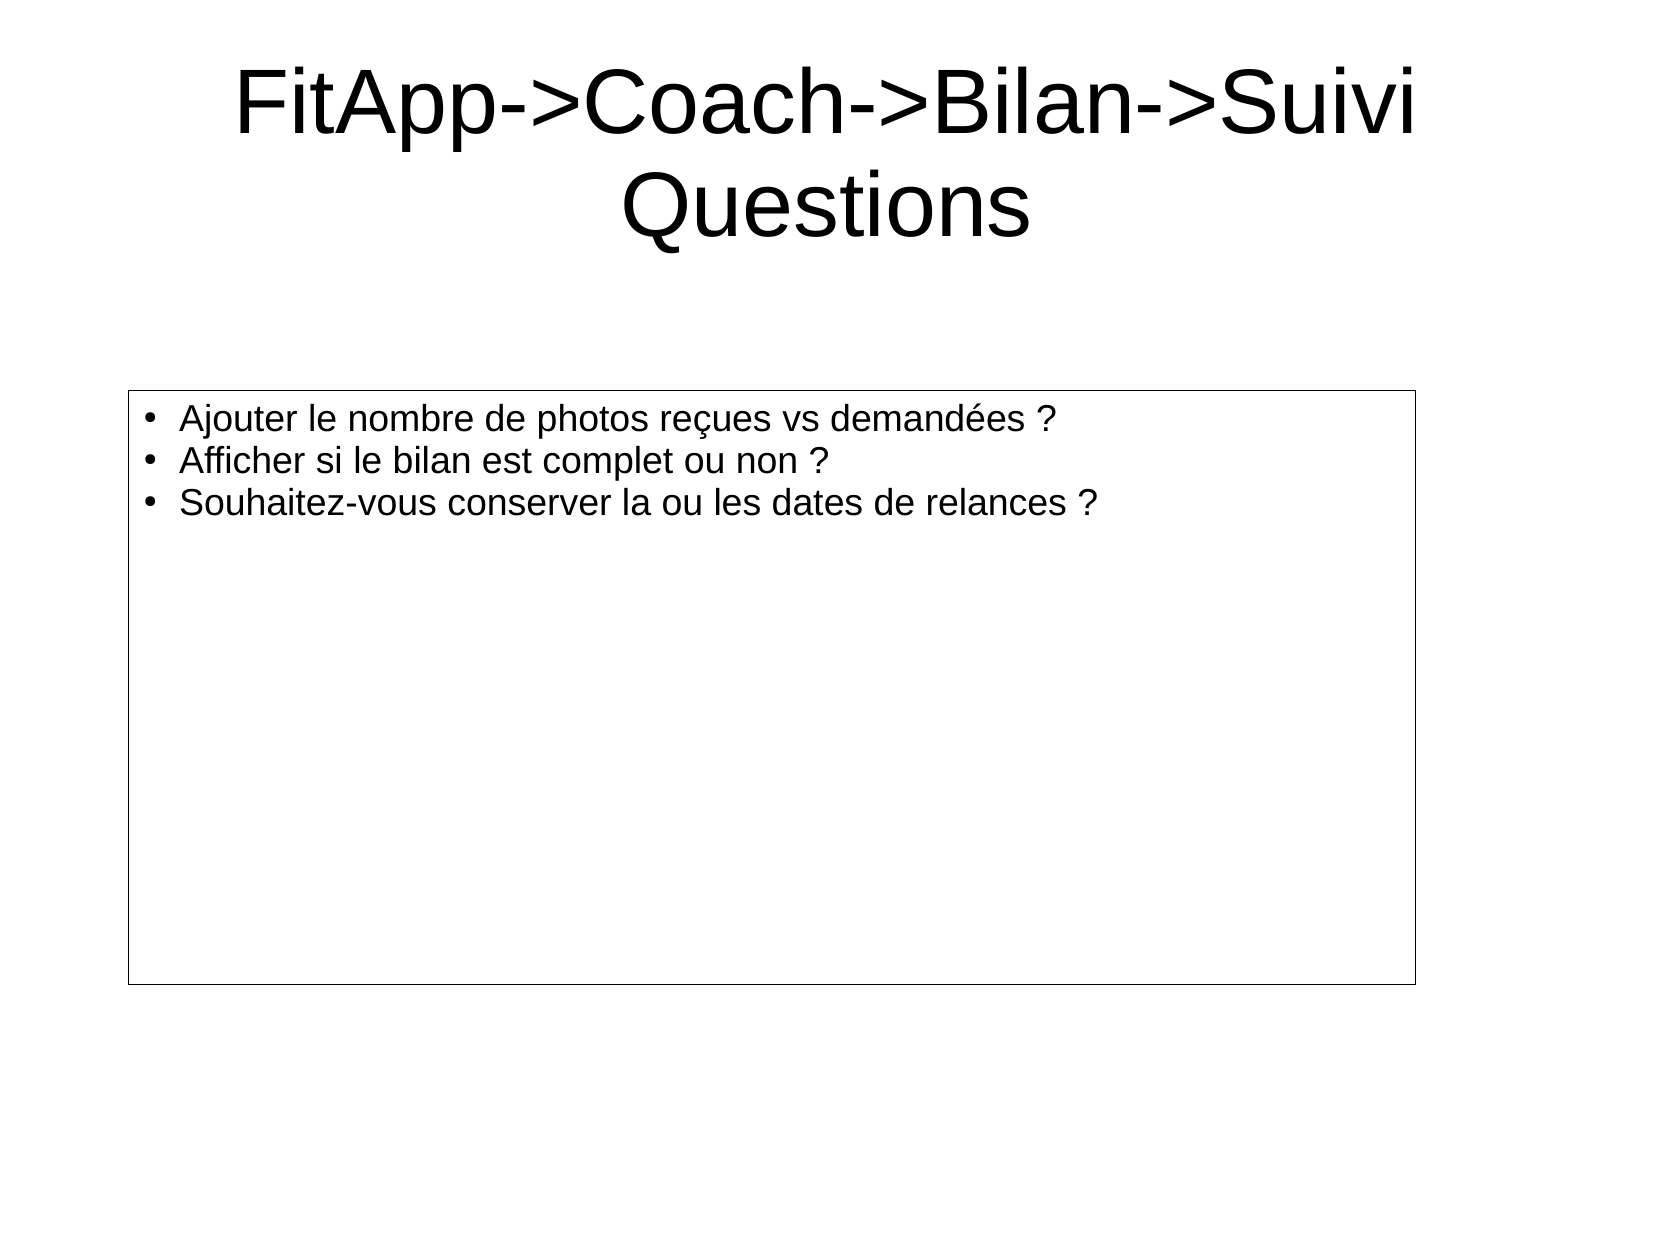

# FitApp->Coach->Bilan->Suivi Questions
Ajouter le nombre de photos reçues vs demandées ?
Afficher si le bilan est complet ou non ?
Souhaitez-vous conserver la ou les dates de relances ?